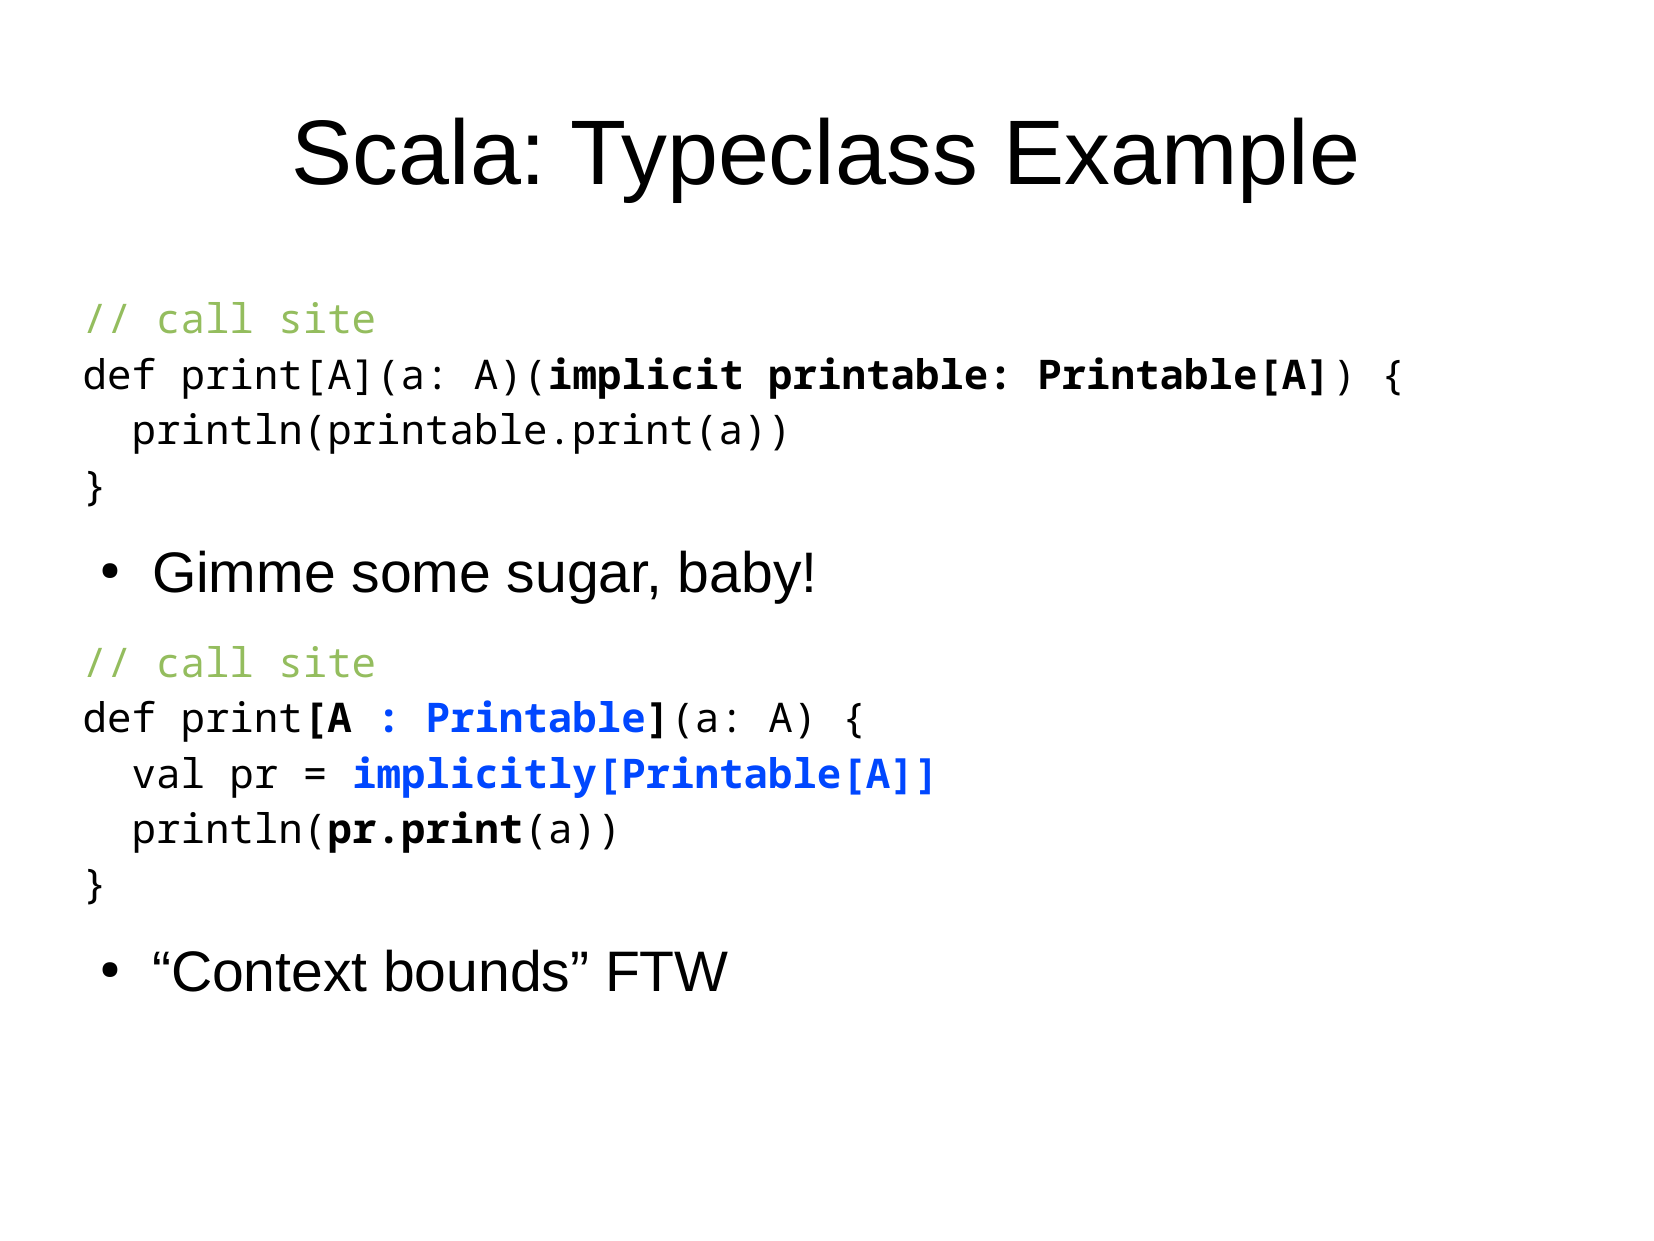

# Scala: Typeclass Example
// call site
def print[A](a: A)(implicit printable: Printable[A]) {
 println(printable.print(a))
}
Gimme some sugar, baby!
// call site
def print[A : Printable](a: A) {
 val pr = implicitly[Printable[A]]
 println(pr.print(a))
}
“Context bounds” FTW